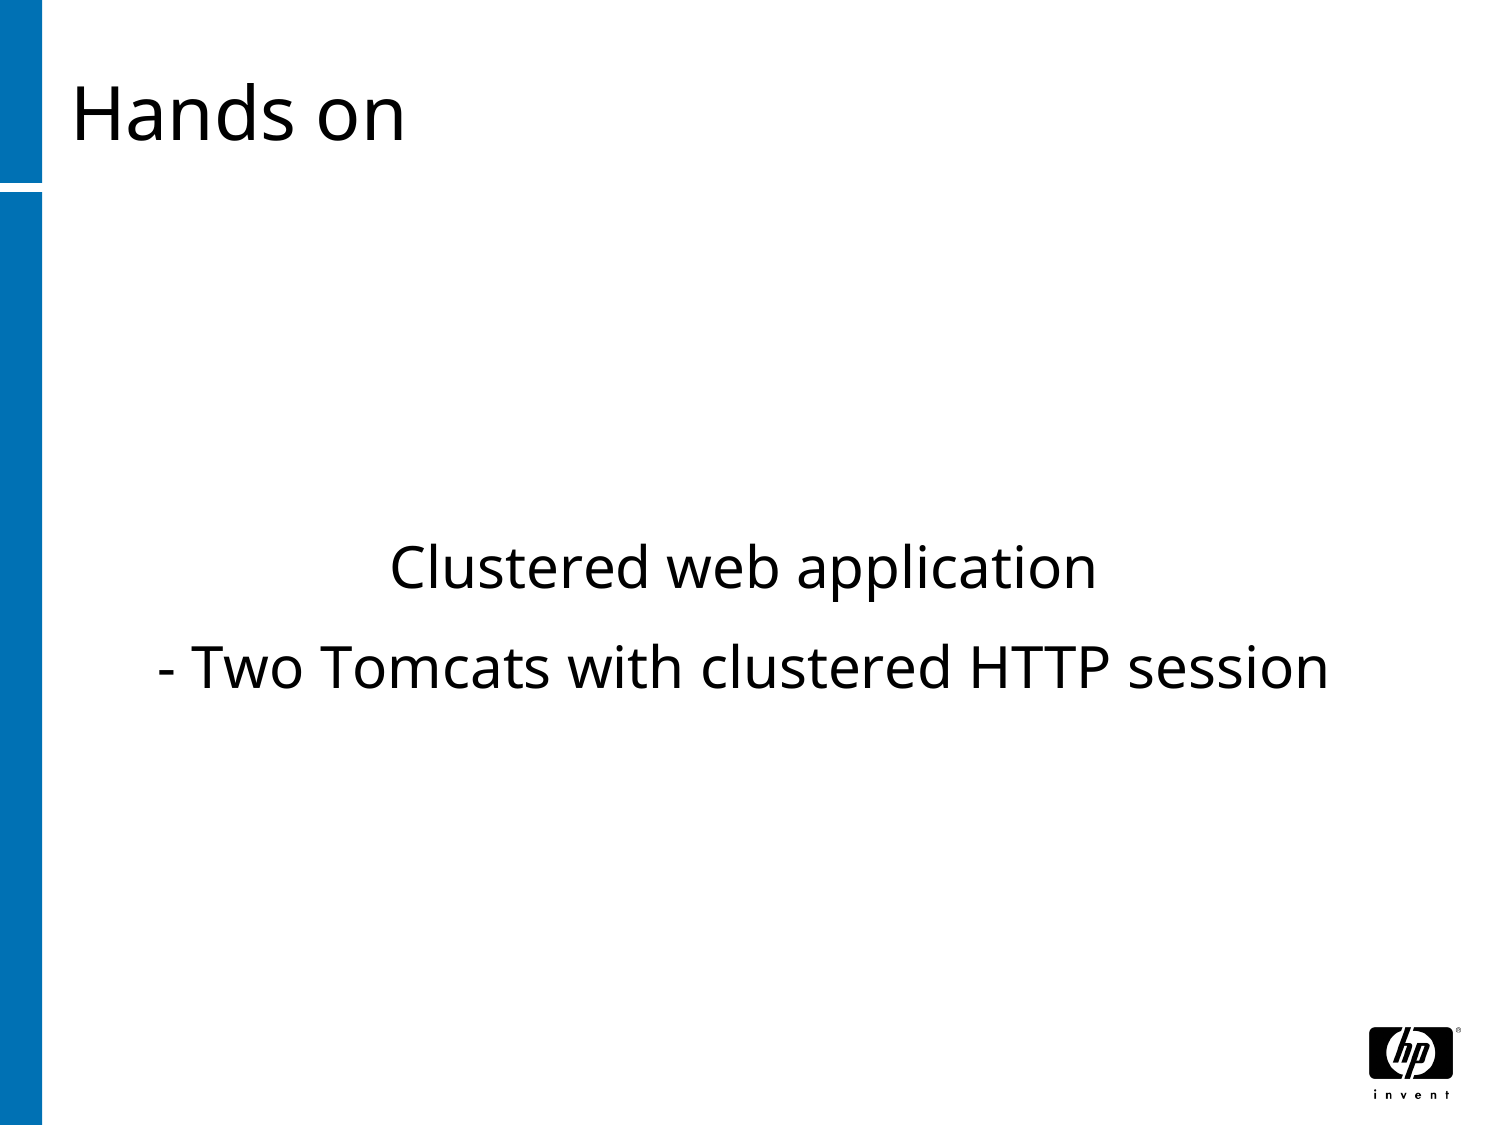

# Hands on
Clustered web application
- Two Tomcats with clustered HTTP session